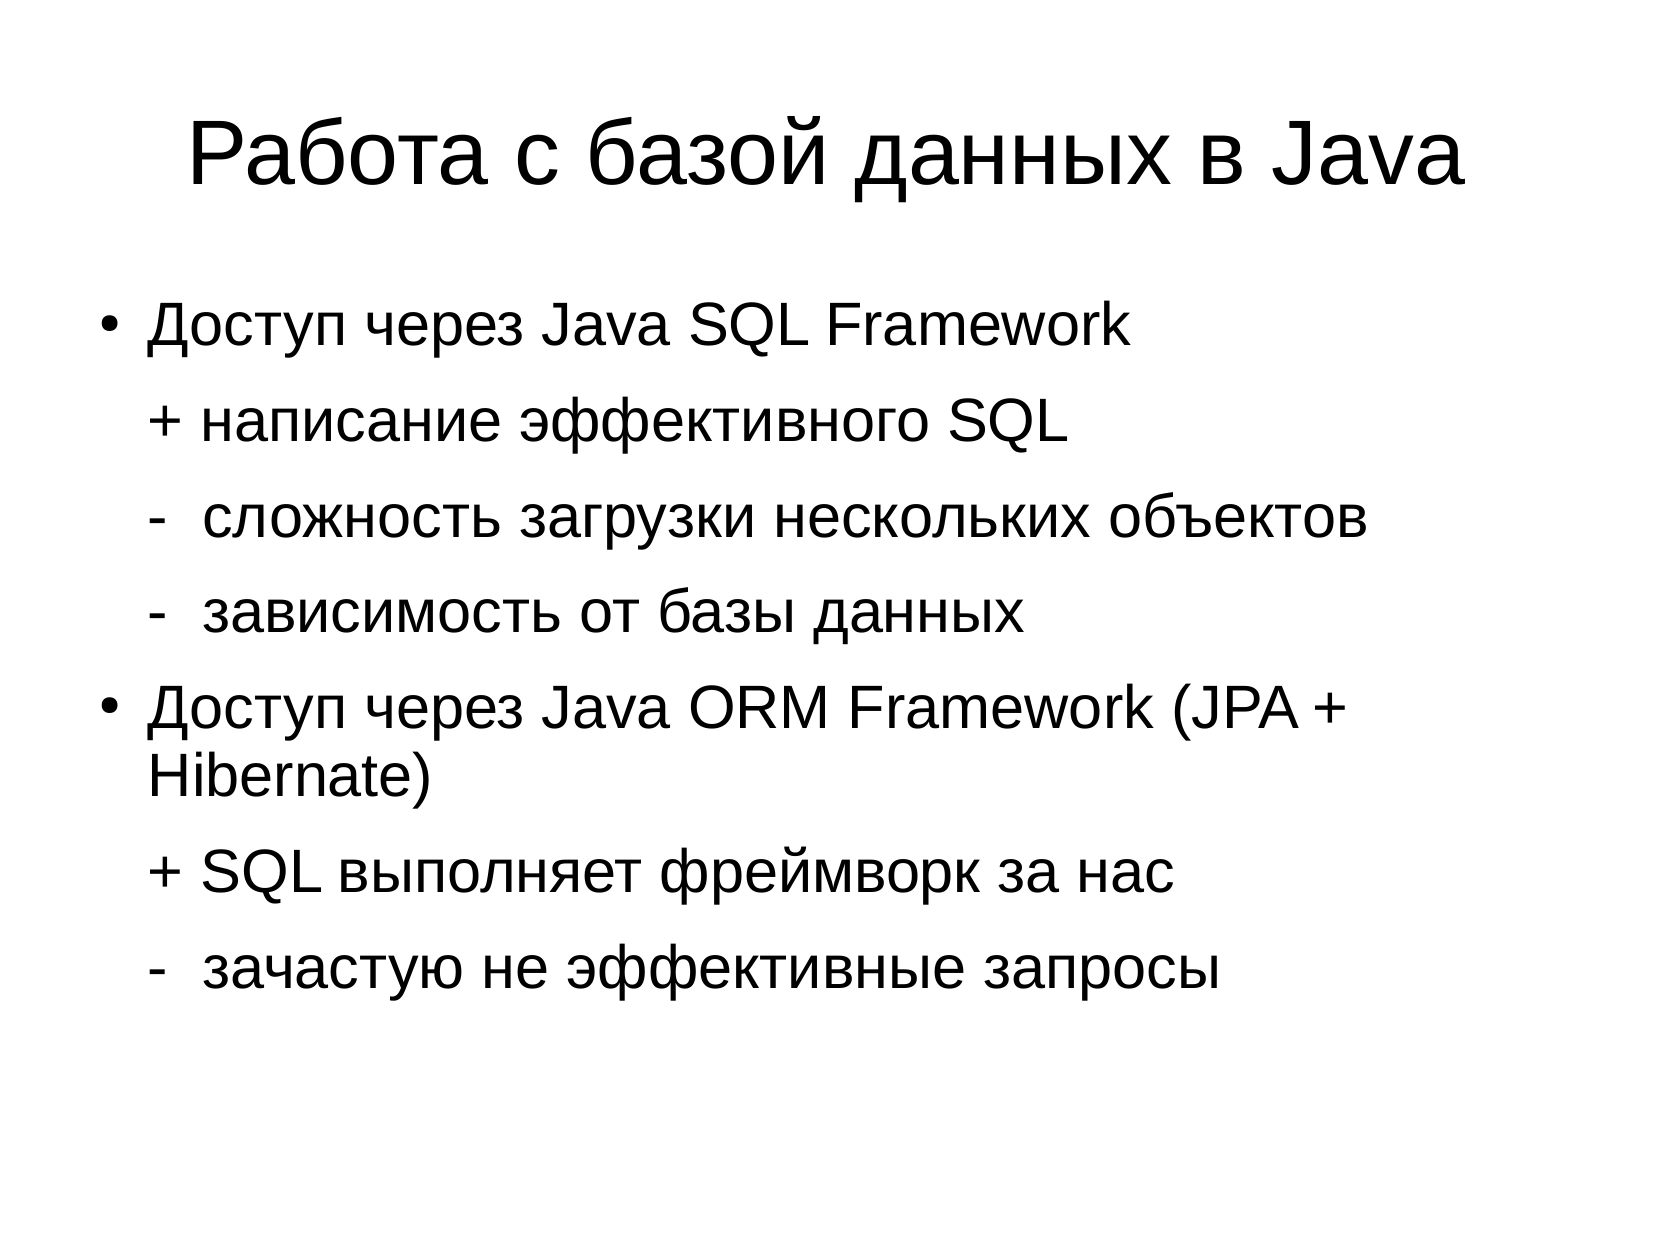

# Работа с базой данных в Java
Доступ через Java SQL Framework
+ написание эффективного SQL
- сложность загрузки нескольких объектов
- зависимость от базы данных
Доступ через Java ORM Framework (JPA + Hibernate)
+ SQL выполняет фреймворк за нас
- зачастую не эффективные запросы